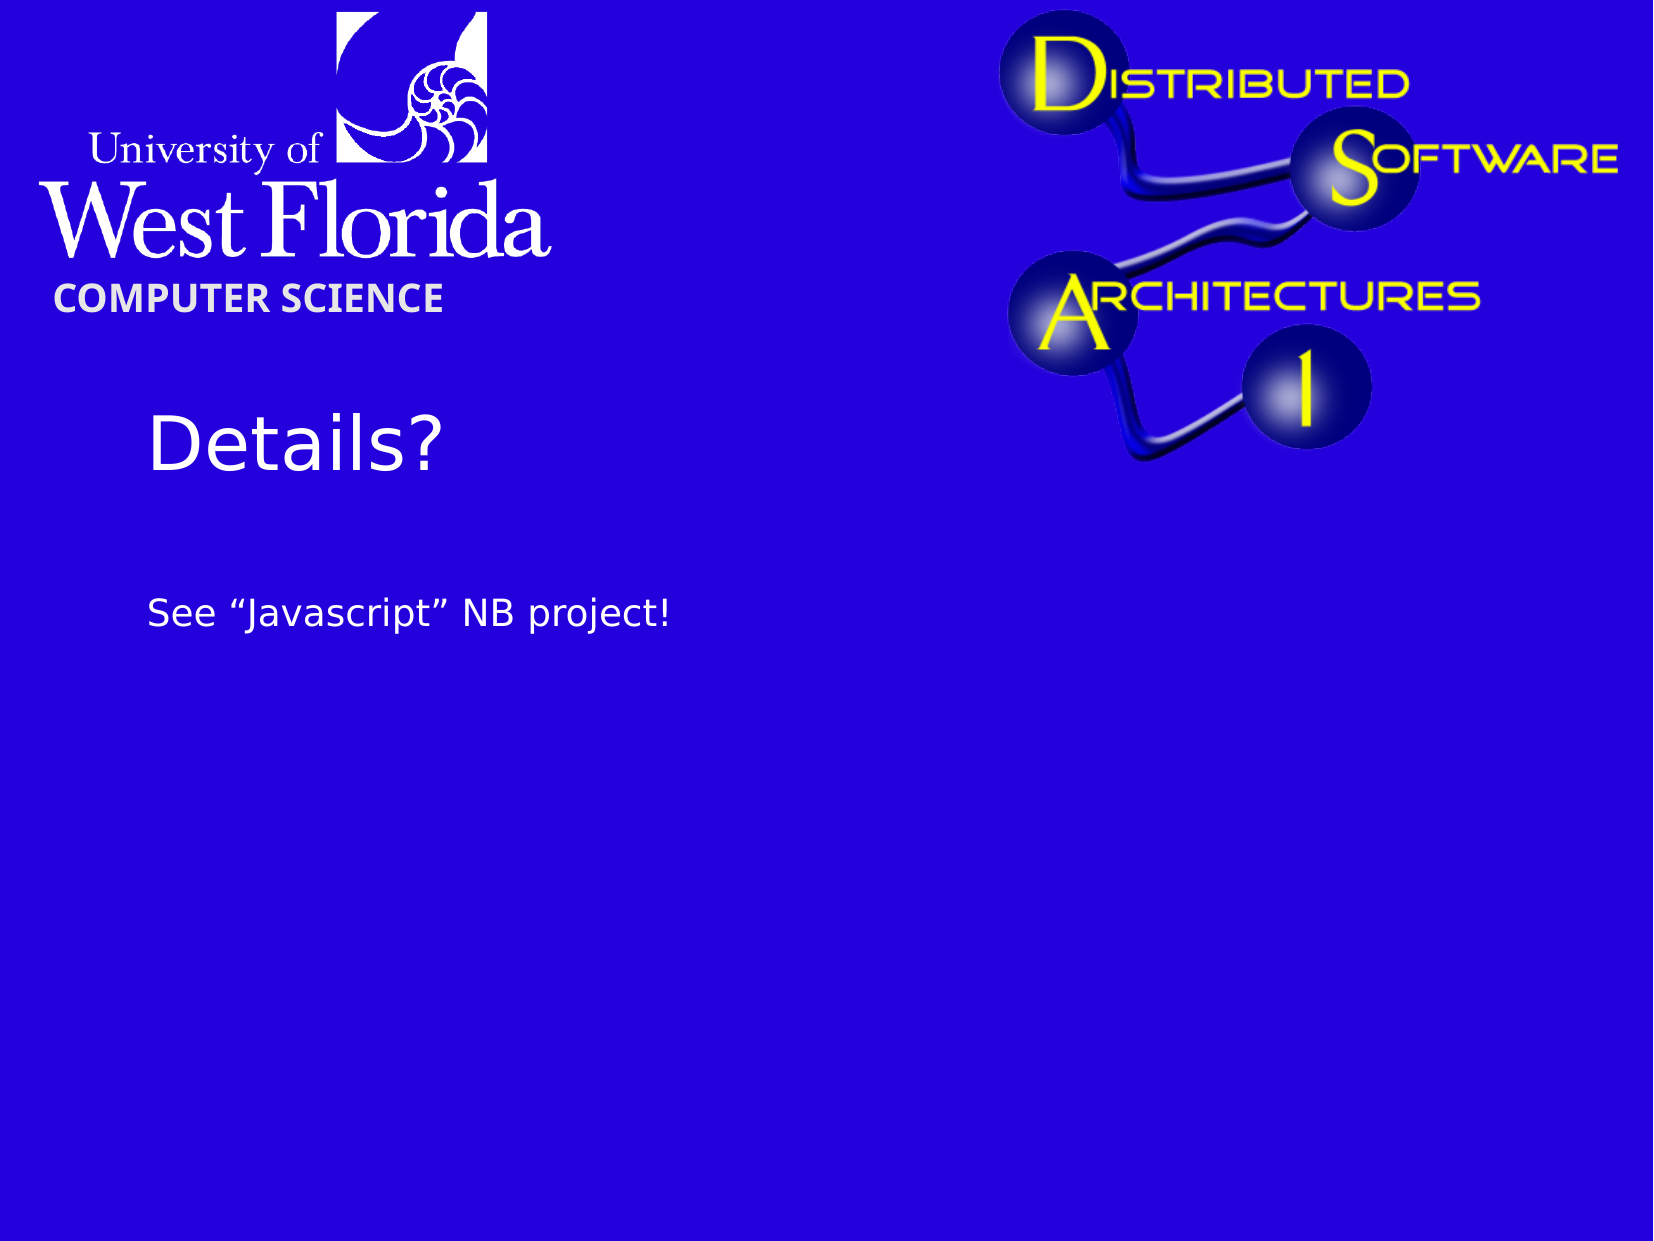

COMPUTER SCIENCE
Details?
See “Javascript” NB project!